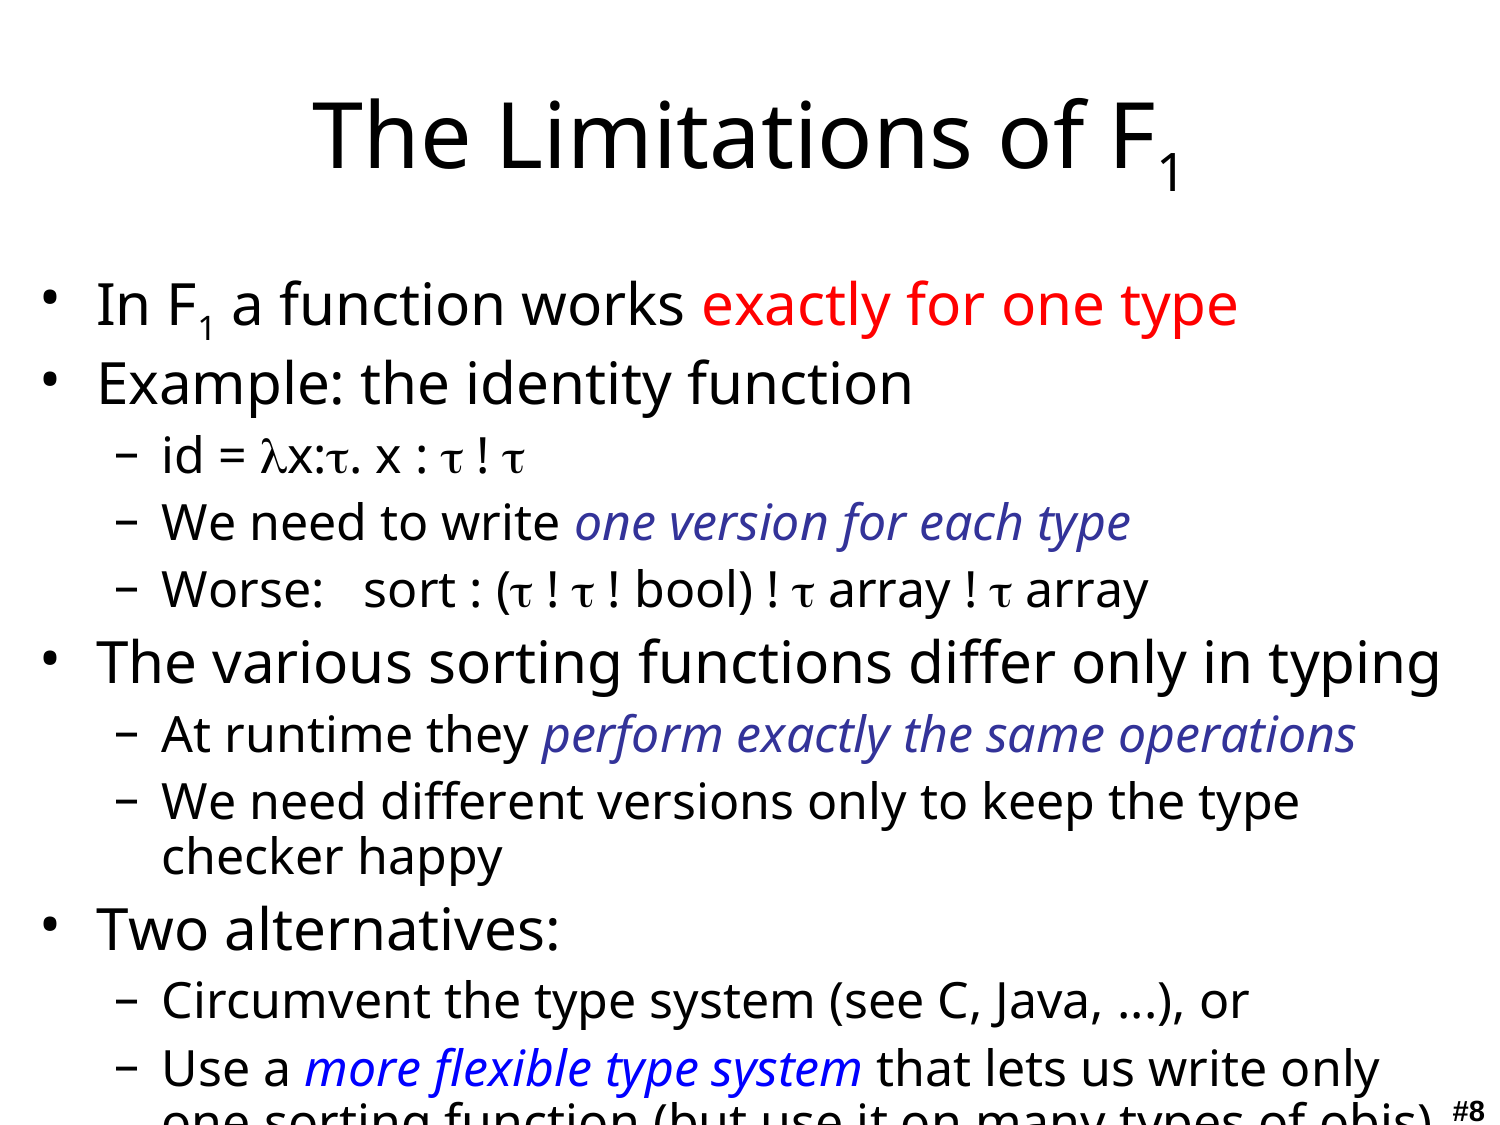

# The Limitations of F1
In F1 a function works exactly for one type
Example: the identity function
id = x:. x :  ! 
We need to write one version for each type
Worse: sort : ( !  ! bool) !  array !  array
The various sorting functions differ only in typing
At runtime they perform exactly the same operations
We need different versions only to keep the type checker happy
Two alternatives:
Circumvent the type system (see C, Java, ...), or
Use a more flexible type system that lets us write only one sorting function (but use it on many types of objs)
8